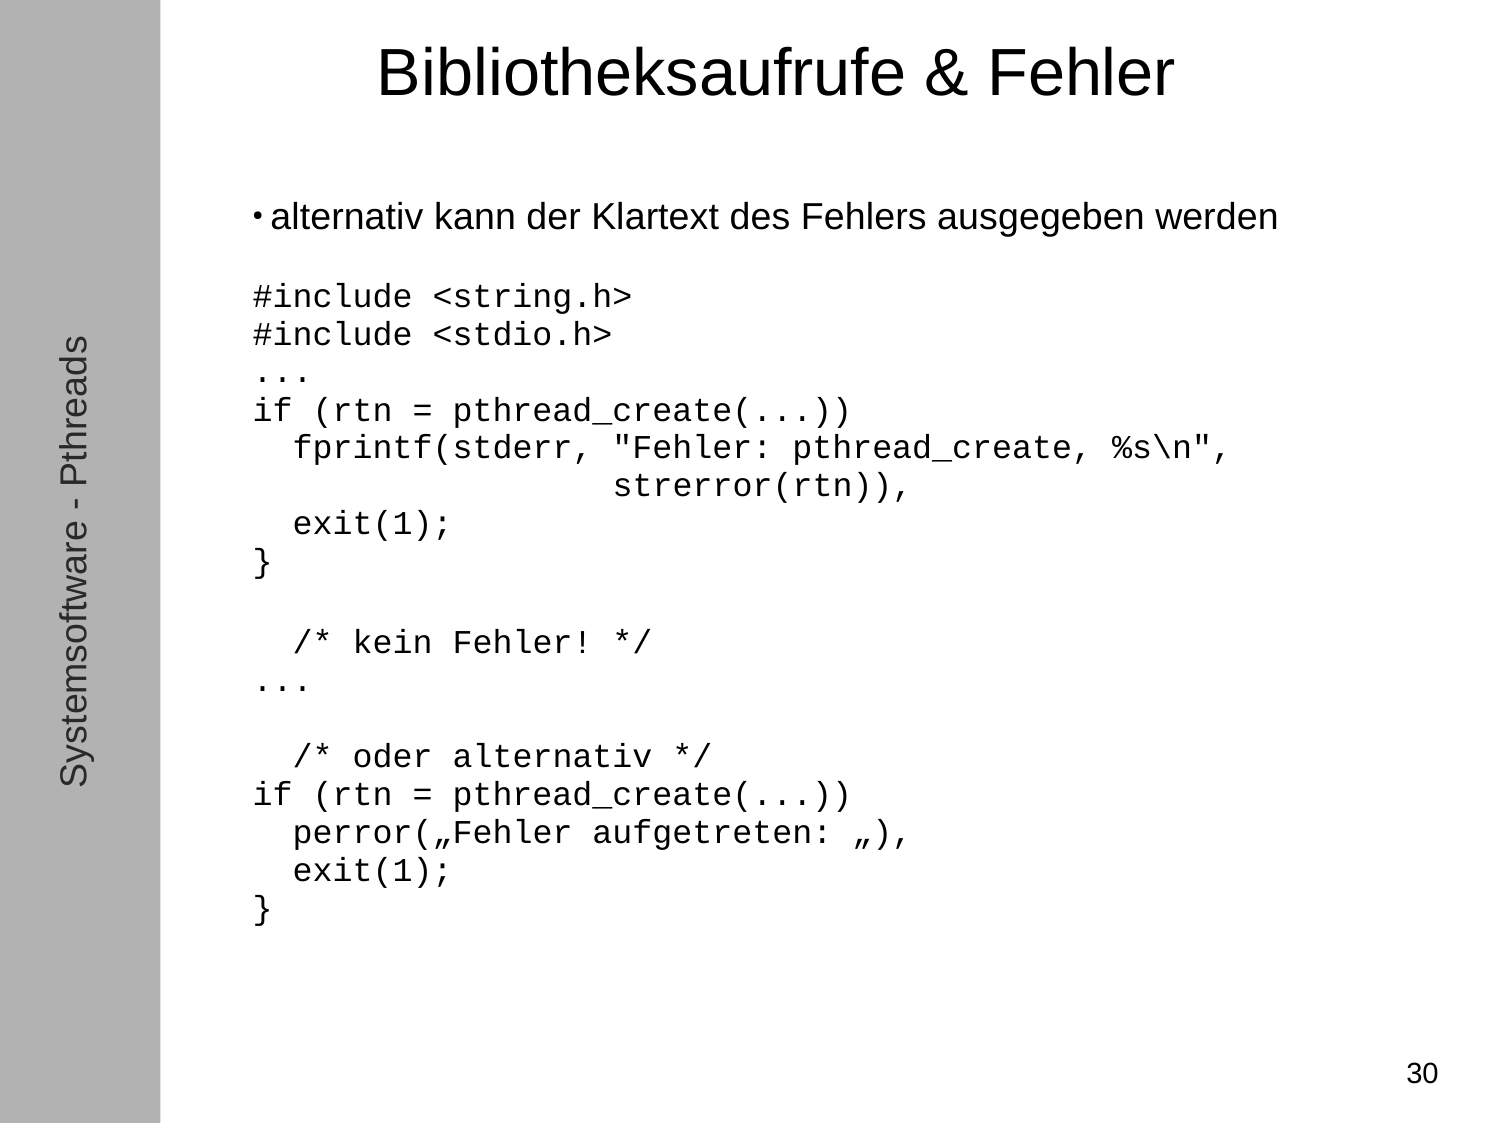

Bibliotheksaufrufe & Fehler
alternativ kann der Klartext des Fehlers ausgegeben werden
#include <string.h>
#include <stdio.h>
...
if (rtn = pthread_create(...))
 fprintf(stderr, "Fehler: pthread_create, %s\n",
 strerror(rtn)),
 exit(1);
}
 /* kein Fehler! */
...
 /* oder alternativ */
if (rtn = pthread_create(...))
 perror(„Fehler aufgetreten: „),
 exit(1);
}
Systemsoftware - Pthreads